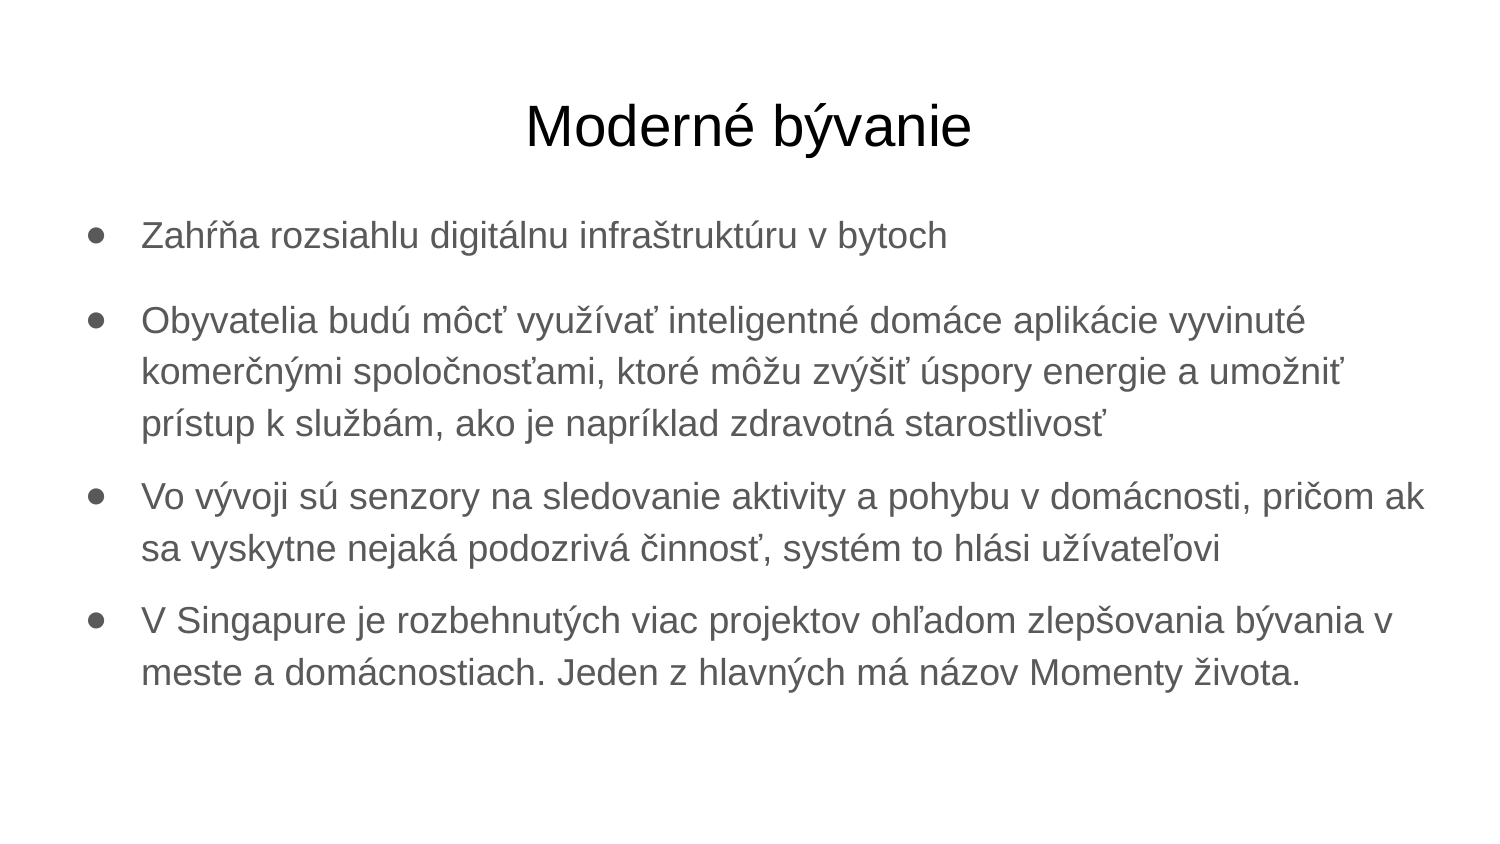

# Moderné bývanie
Zahŕňa rozsiahlu digitálnu infraštruktúru v bytoch
Obyvatelia budú môcť využívať inteligentné domáce aplikácie vyvinuté komerčnými spoločnosťami, ktoré môžu zvýšiť úspory energie a umožniť prístup k službám, ako je napríklad zdravotná starostlivosť
Vo vývoji sú senzory na sledovanie aktivity a pohybu v domácnosti, pričom ak sa vyskytne nejaká podozrivá činnosť, systém to hlási užívateľovi
V Singapure je rozbehnutých viac projektov ohľadom zlepšovania bývania v meste a domácnostiach. Jeden z hlavných má názov Momenty života.